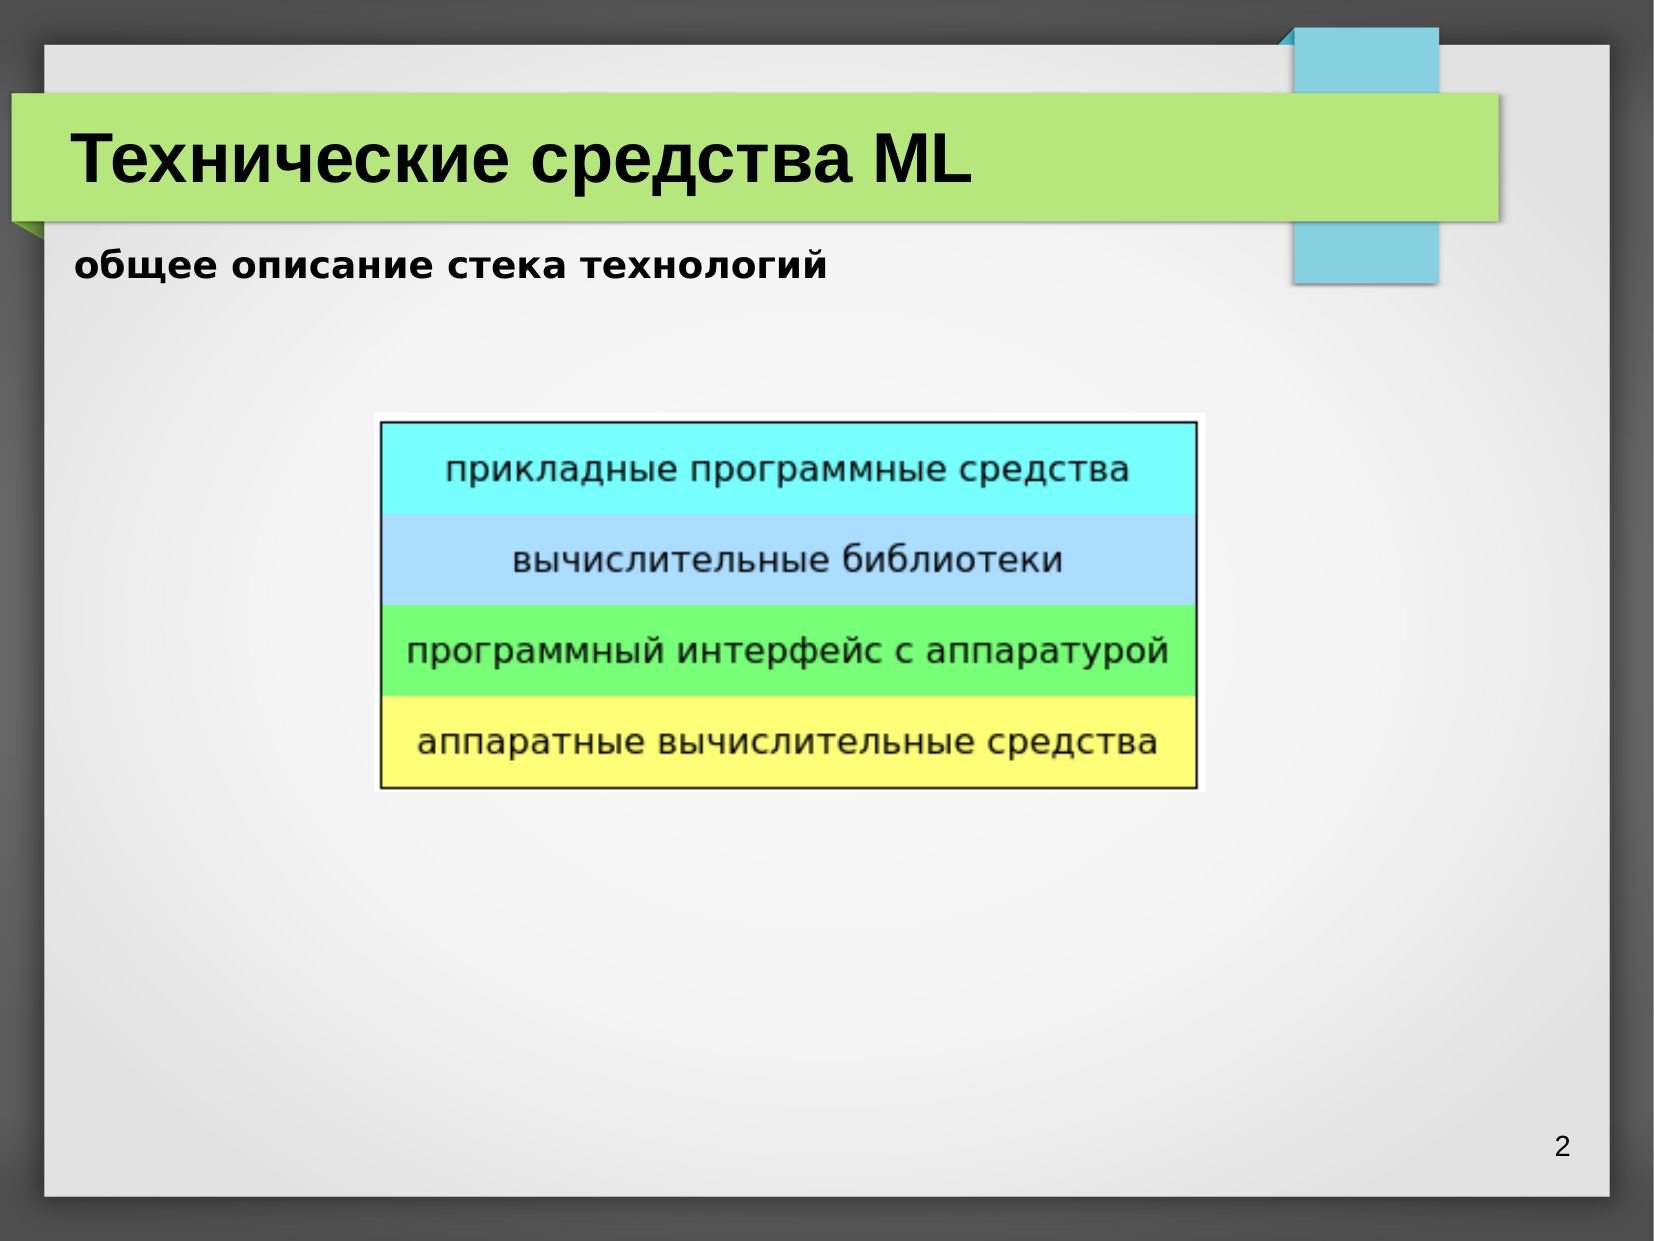

# Технические средства ML
общее описание стека технологий
2